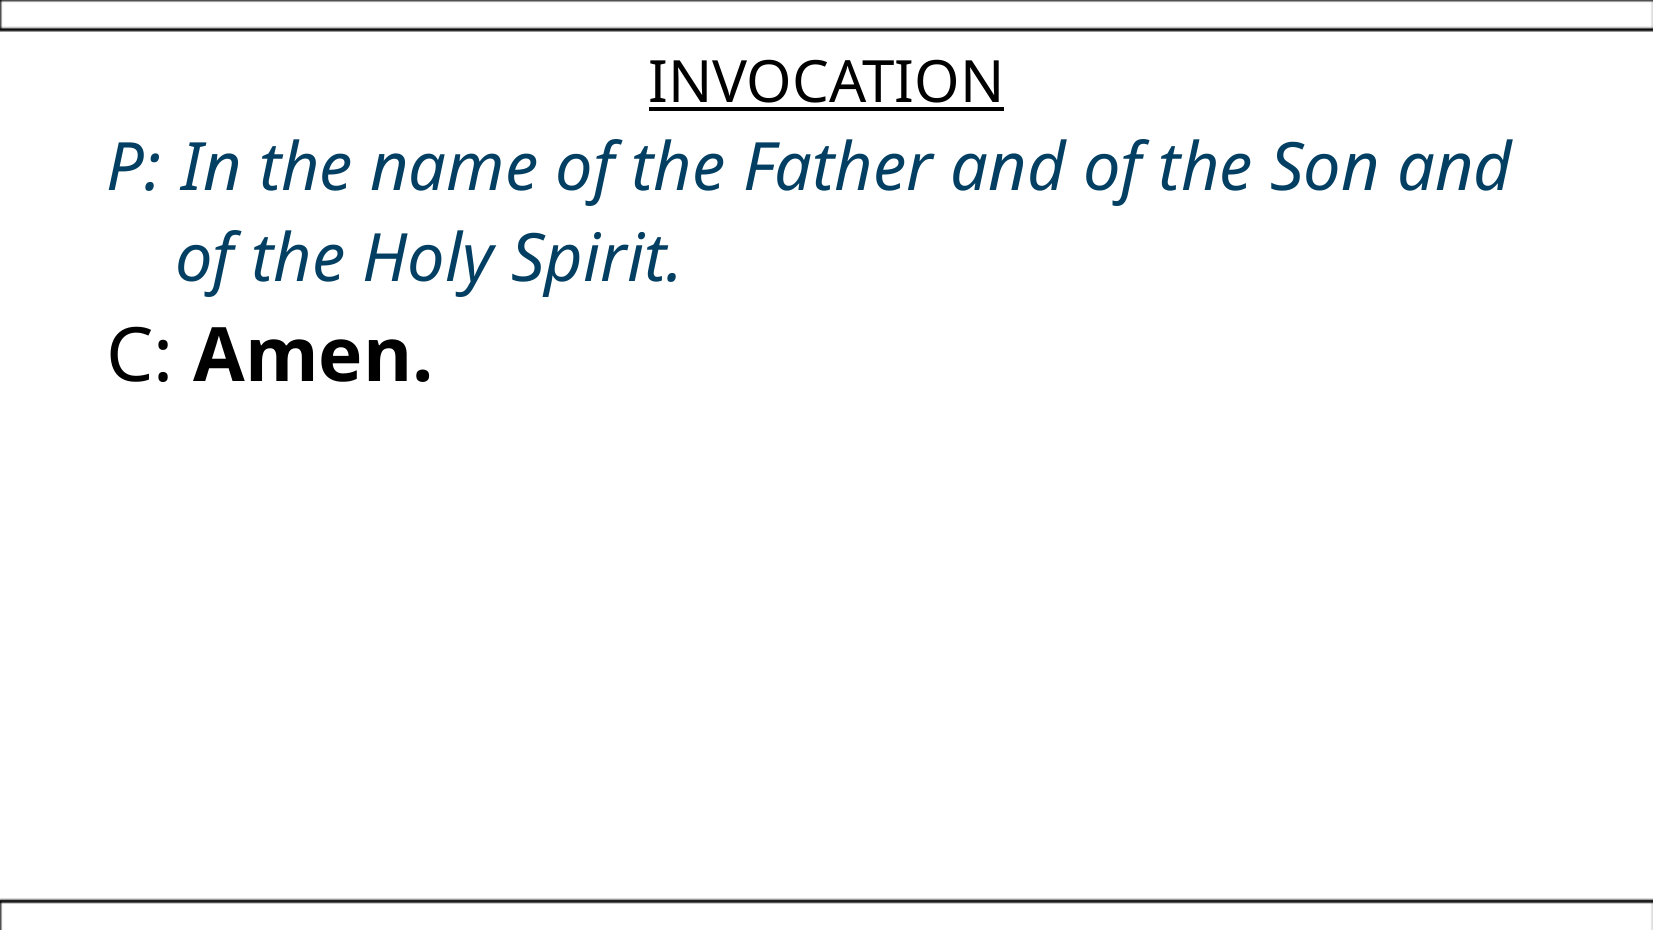

INVOCATION
P:	In the name of the Father and of the Son and
 of the Holy Spirit.
C: Amen.